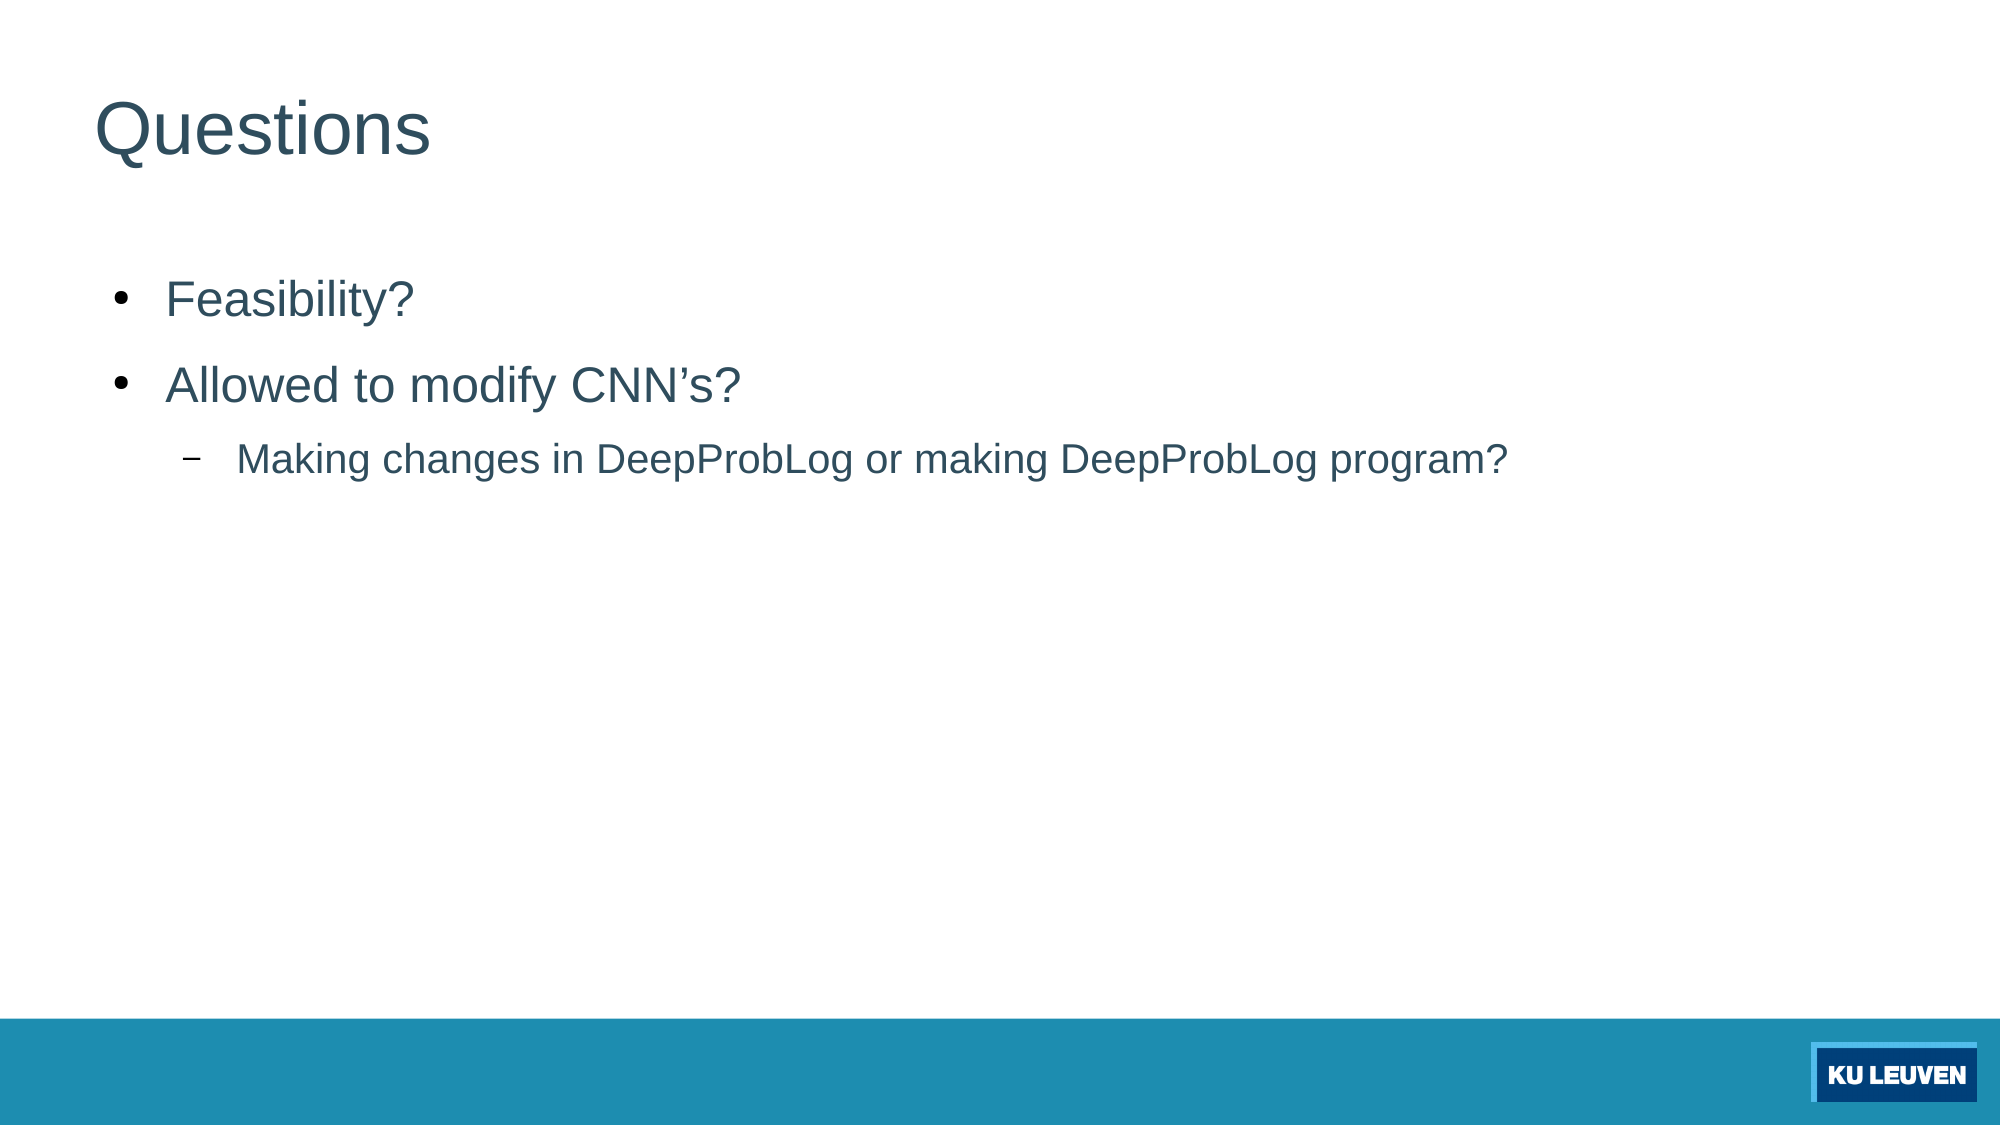

# Questions
Feasibility?
Allowed to modify CNN’s?
Making changes in DeepProbLog or making DeepProbLog program?